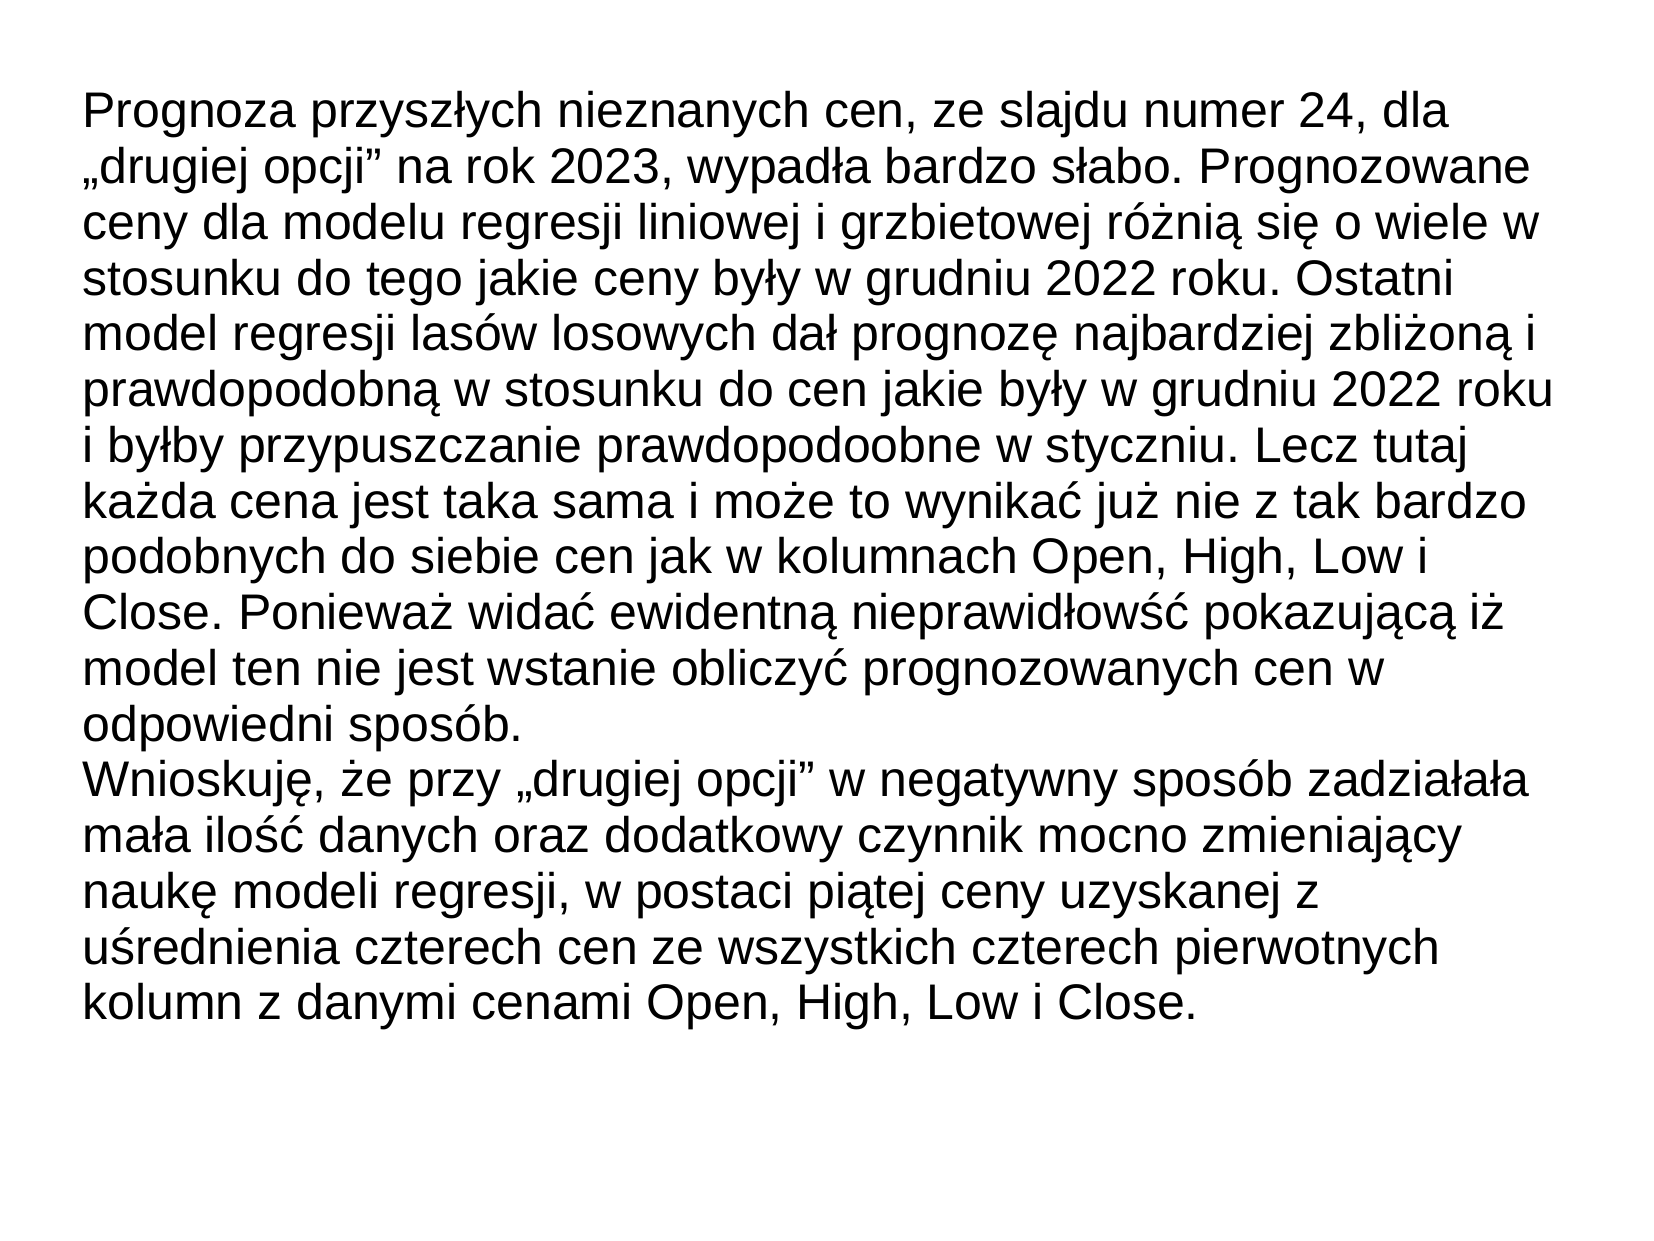

# Prognoza przyszłych nieznanych cen, ze slajdu numer 24, dla „drugiej opcji” na rok 2023, wypadła bardzo słabo. Prognozowane ceny dla modelu regresji liniowej i grzbietowej różnią się o wiele w stosunku do tego jakie ceny były w grudniu 2022 roku. Ostatni model regresji lasów losowych dał prognozę najbardziej zbliżoną i prawdopodobną w stosunku do cen jakie były w grudniu 2022 roku i byłby przypuszczanie prawdopodoobne w styczniu. Lecz tutaj każda cena jest taka sama i może to wynikać już nie z tak bardzo podobnych do siebie cen jak w kolumnach Open, High, Low i Close. Ponieważ widać ewidentną nieprawidłowść pokazującą iż model ten nie jest wstanie obliczyć prognozowanych cen w odpowiedni sposób. Wnioskuję, że przy „drugiej opcji” w negatywny sposób zadziałała mała ilość danych oraz dodatkowy czynnik mocno zmieniający naukę modeli regresji, w postaci piątej ceny uzyskanej z uśrednienia czterech cen ze wszystkich czterech pierwotnych kolumn z danymi cenami Open, High, Low i Close.